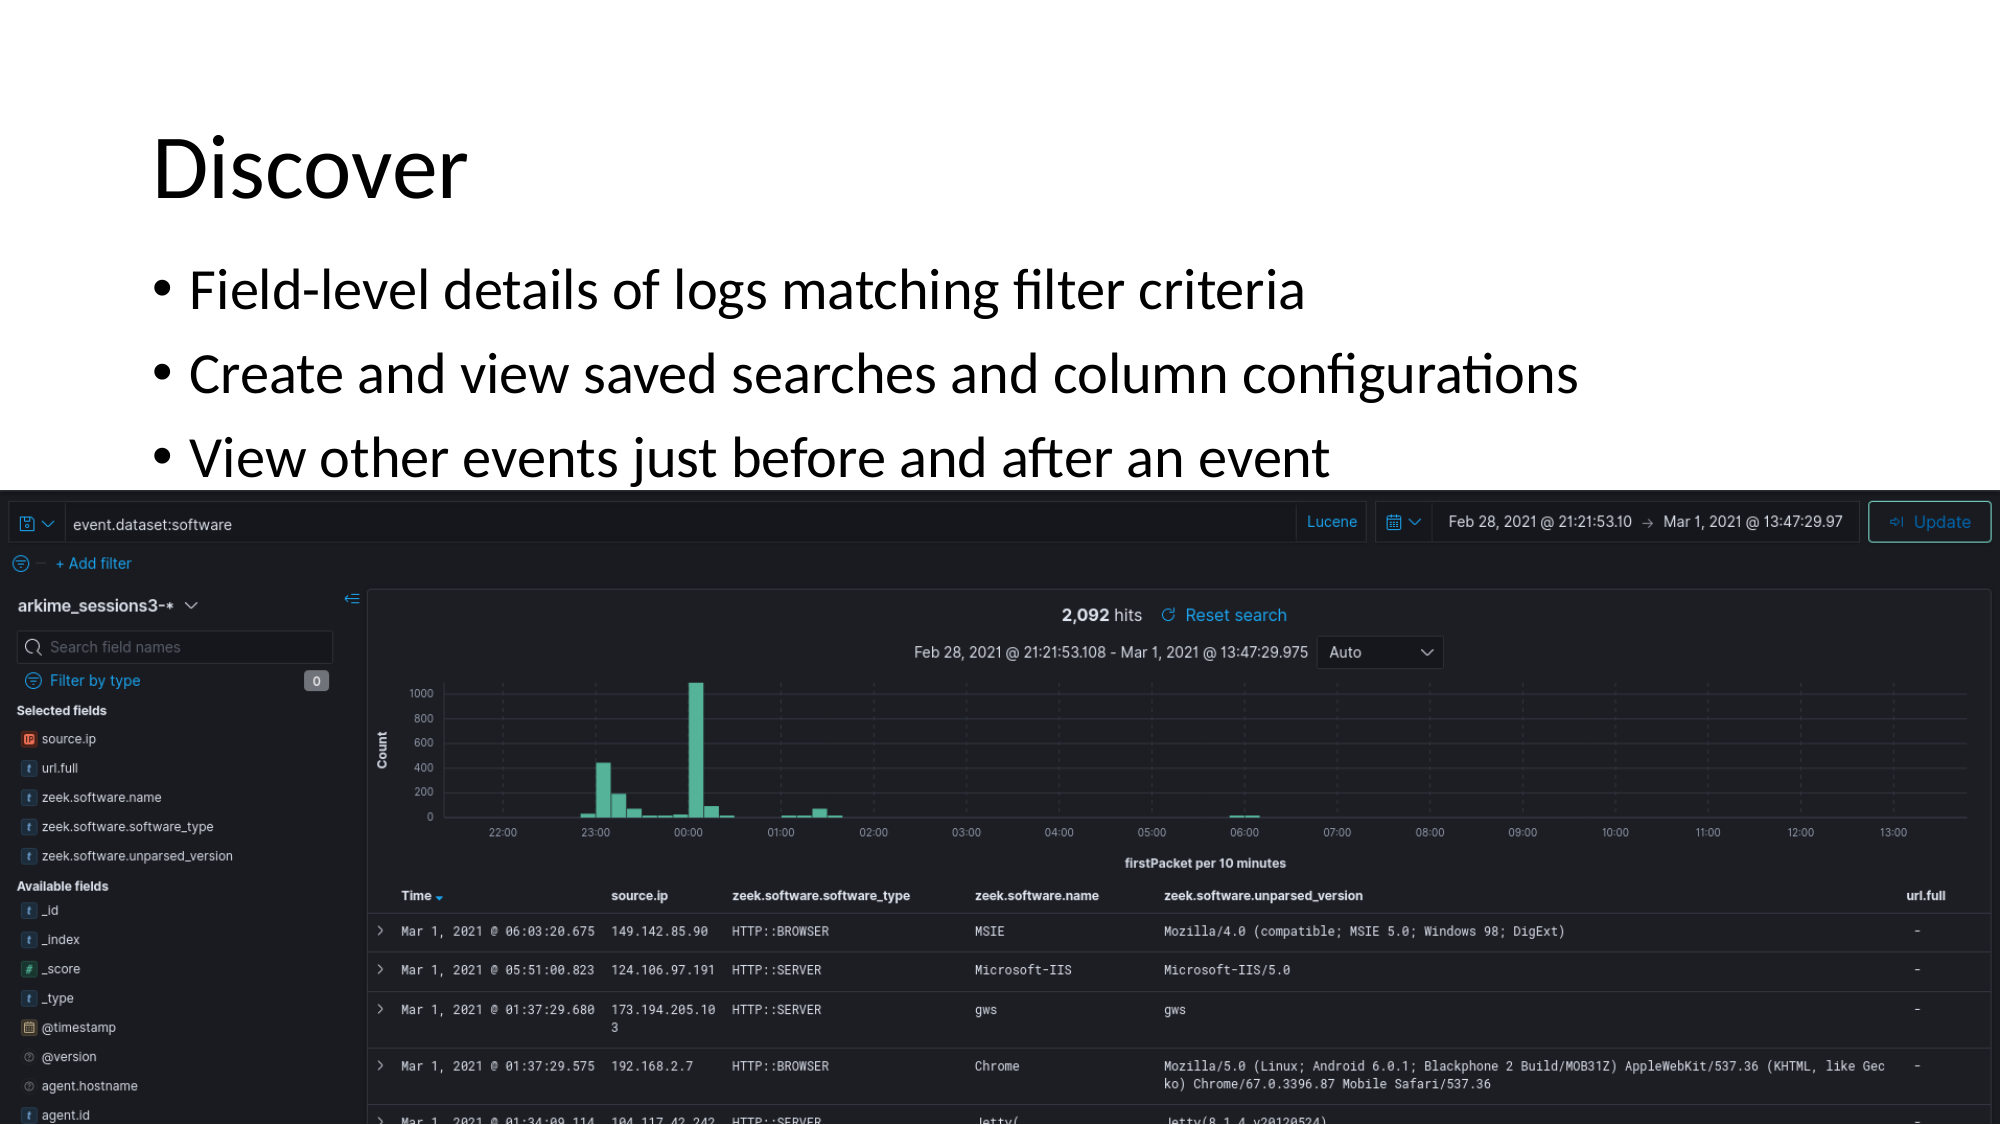

# Discover
Field-level details of logs matching filter criteria
Create and view saved searches and column configurations
View other events just before and after an event